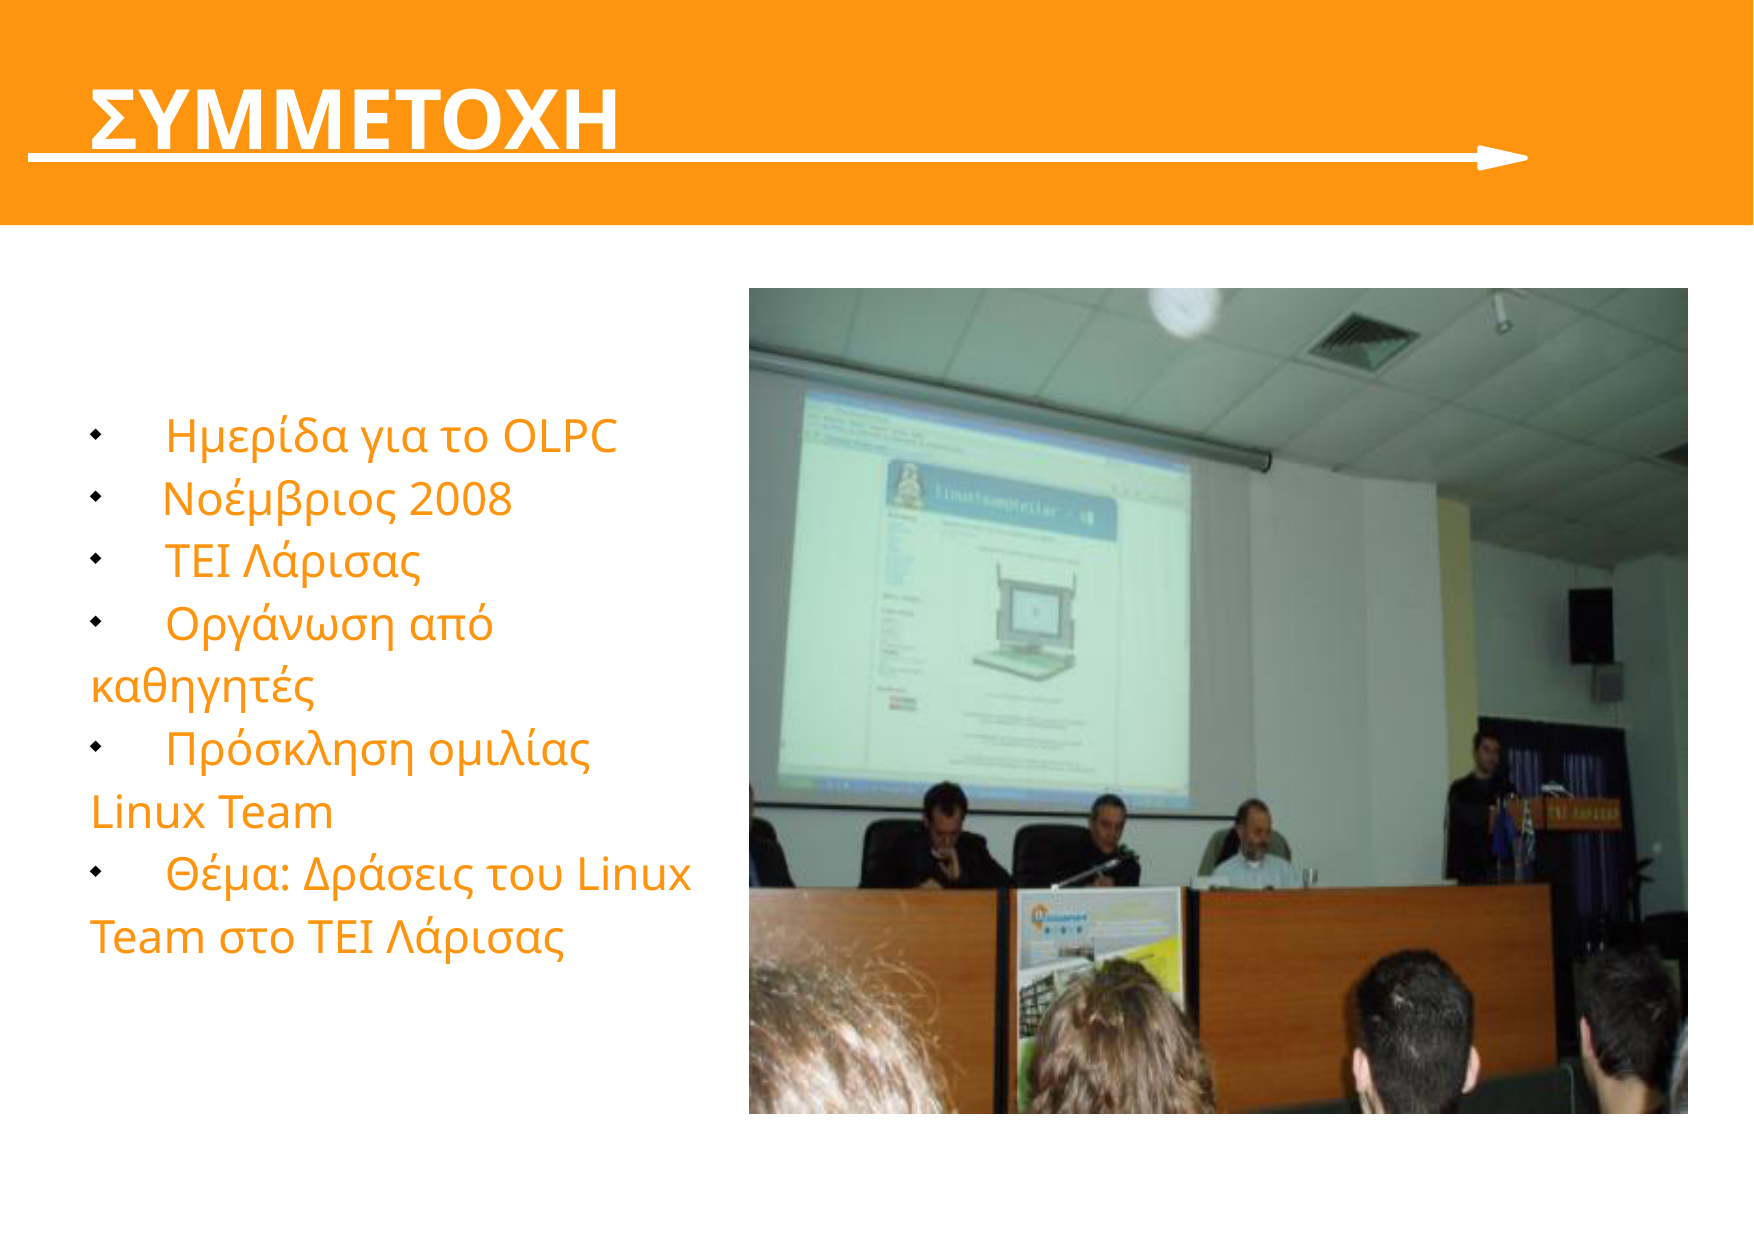

ΣΥΜΜΕΤΟΧΗ
	Ημερίδα για το OLPC
 Νοέμβριος 2008
 	ΤΕΙ Λάρισας
 	Οργάνωση από καθηγητές
 	Πρόσκληση ομιλίας Linux Team
 	Θέμα: Δράσεις του Linux Team στο TEI Λάρισας